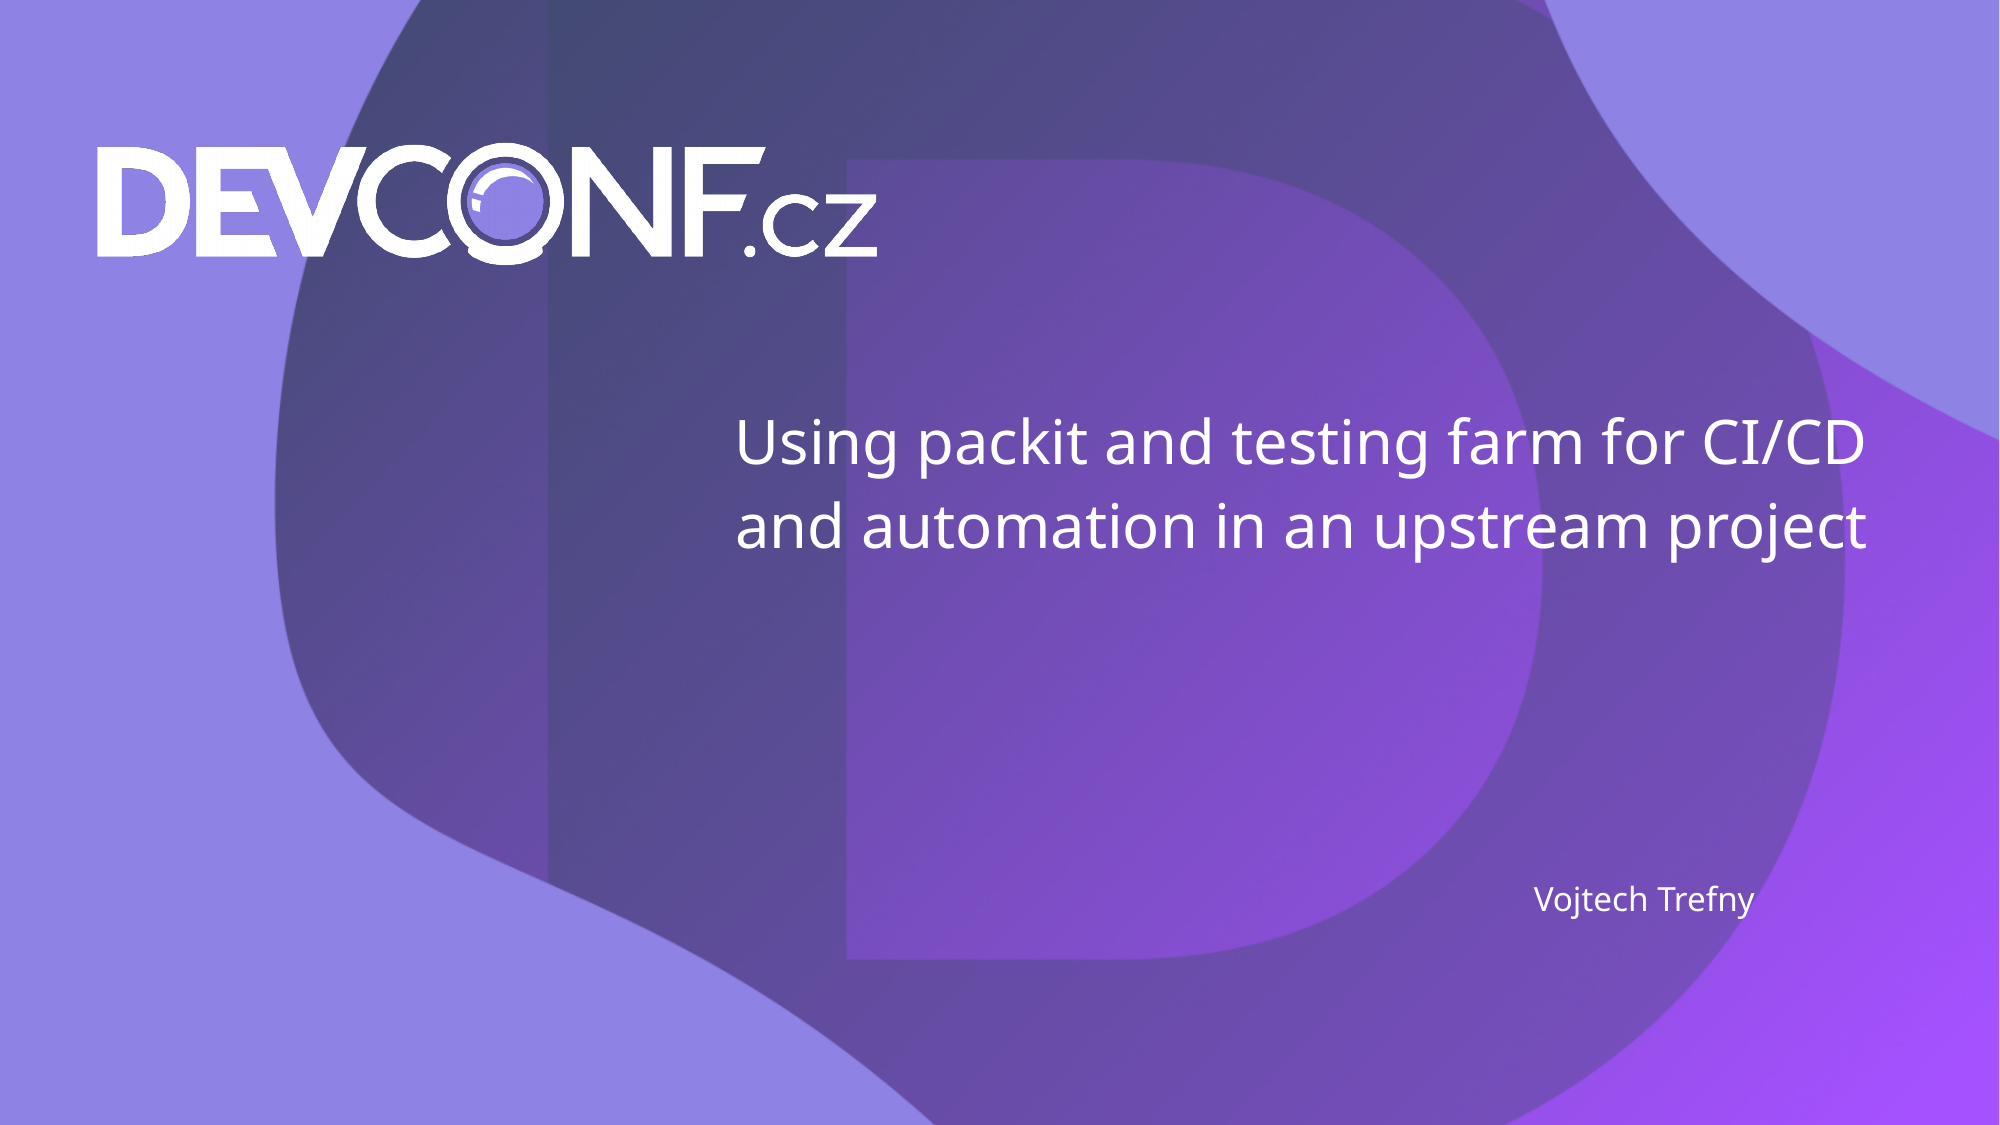

# Using packit and testing farm for CI/CD and automation in an upstream project
Vojtech Trefny